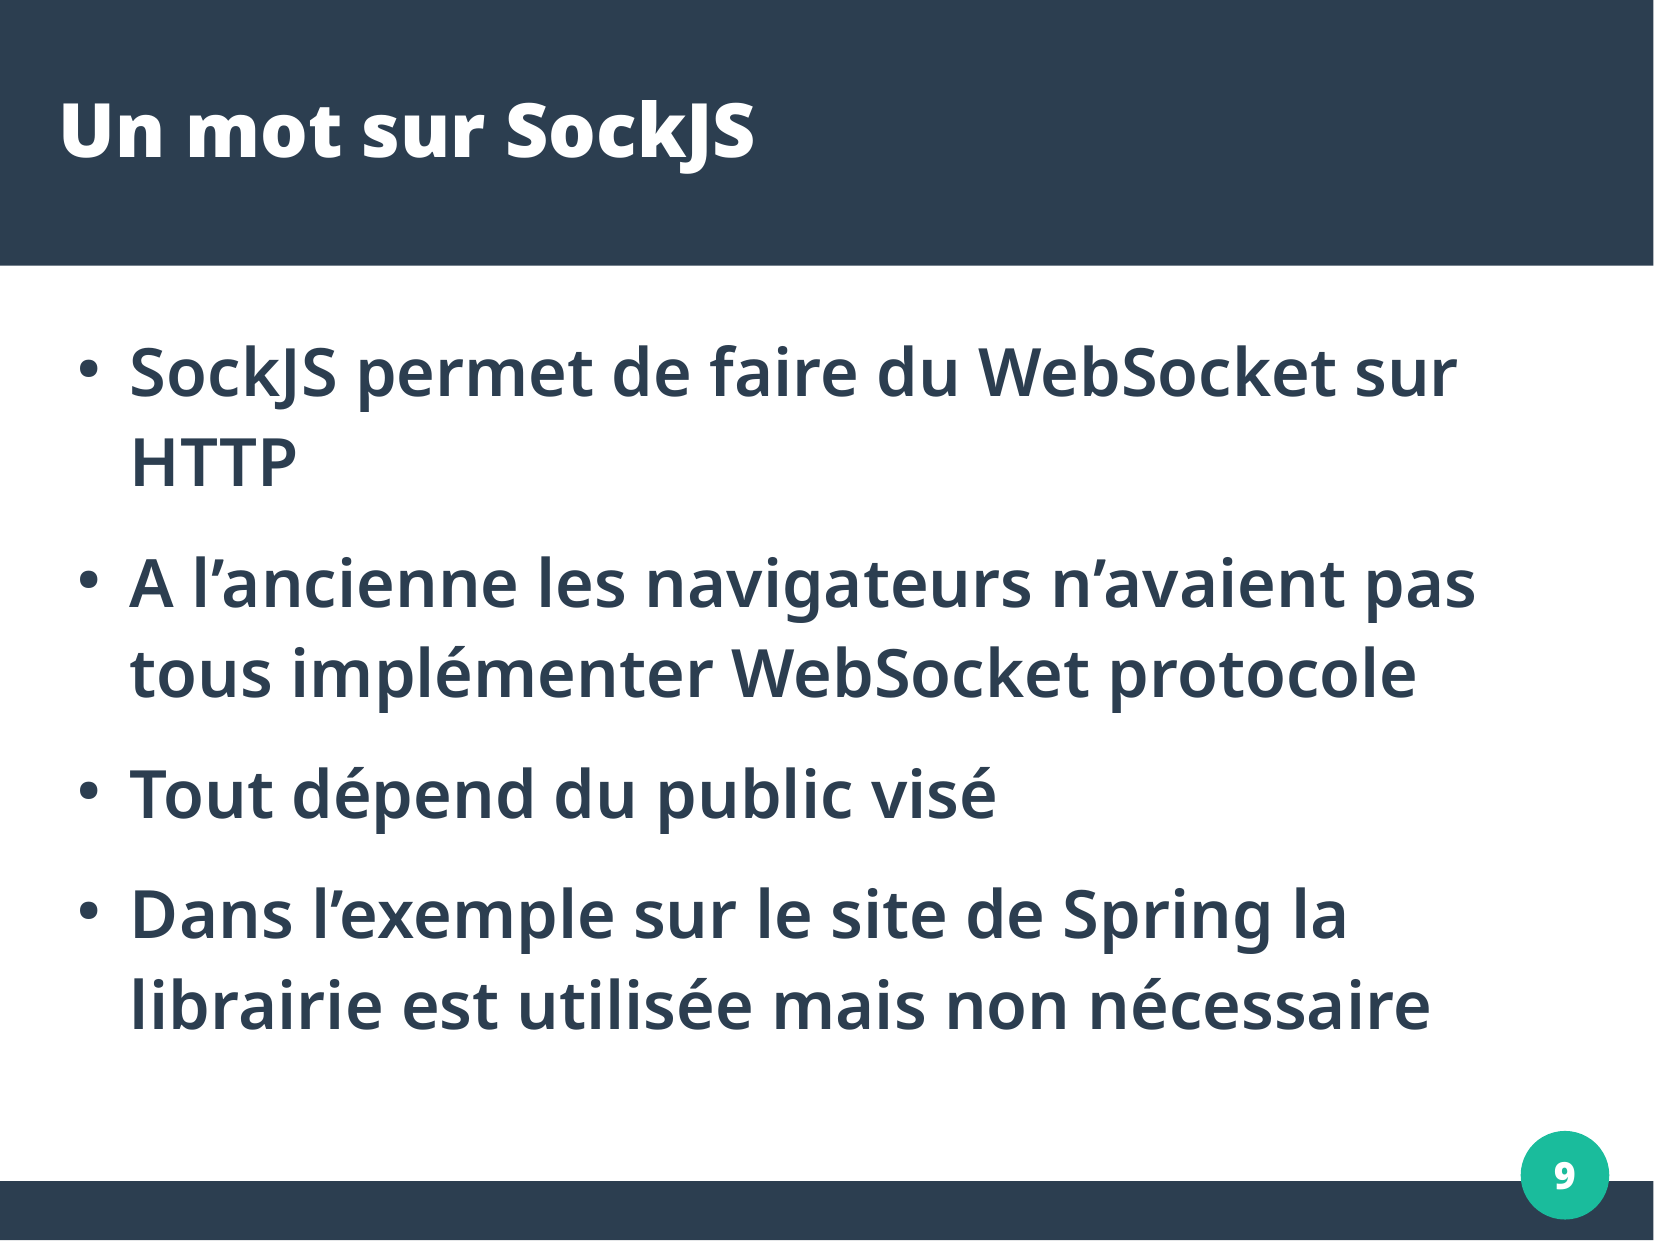

# Un mot sur SockJS
SockJS permet de faire du WebSocket sur HTTP
A l’ancienne les navigateurs n’avaient pas tous implémenter WebSocket protocole
Tout dépend du public visé
Dans l’exemple sur le site de Spring la librairie est utilisée mais non nécessaire
9